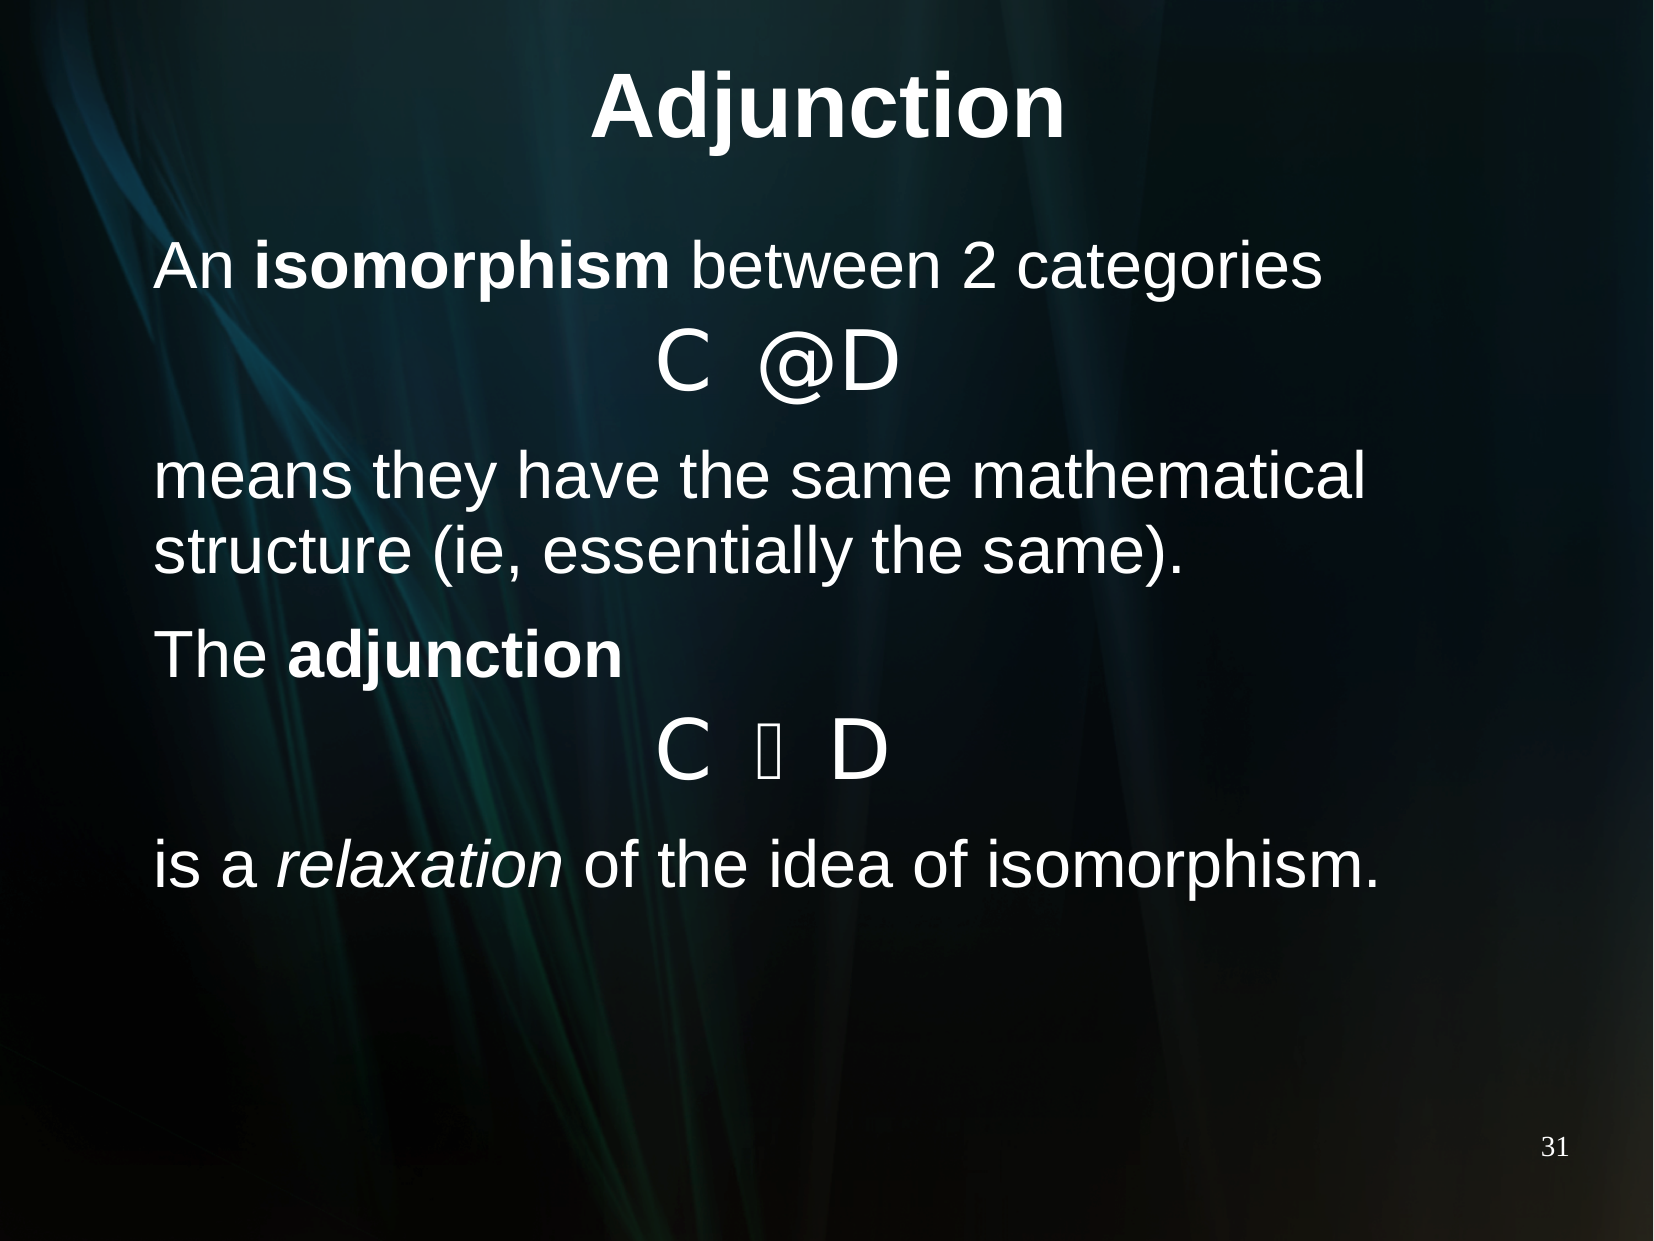

# Adjunction
An isomorphism between 2 categories
 C @D
means they have the same mathematical structure (ie, essentially the same).
The adjunction
 C  D
is a relaxation of the idea of isomorphism.
31